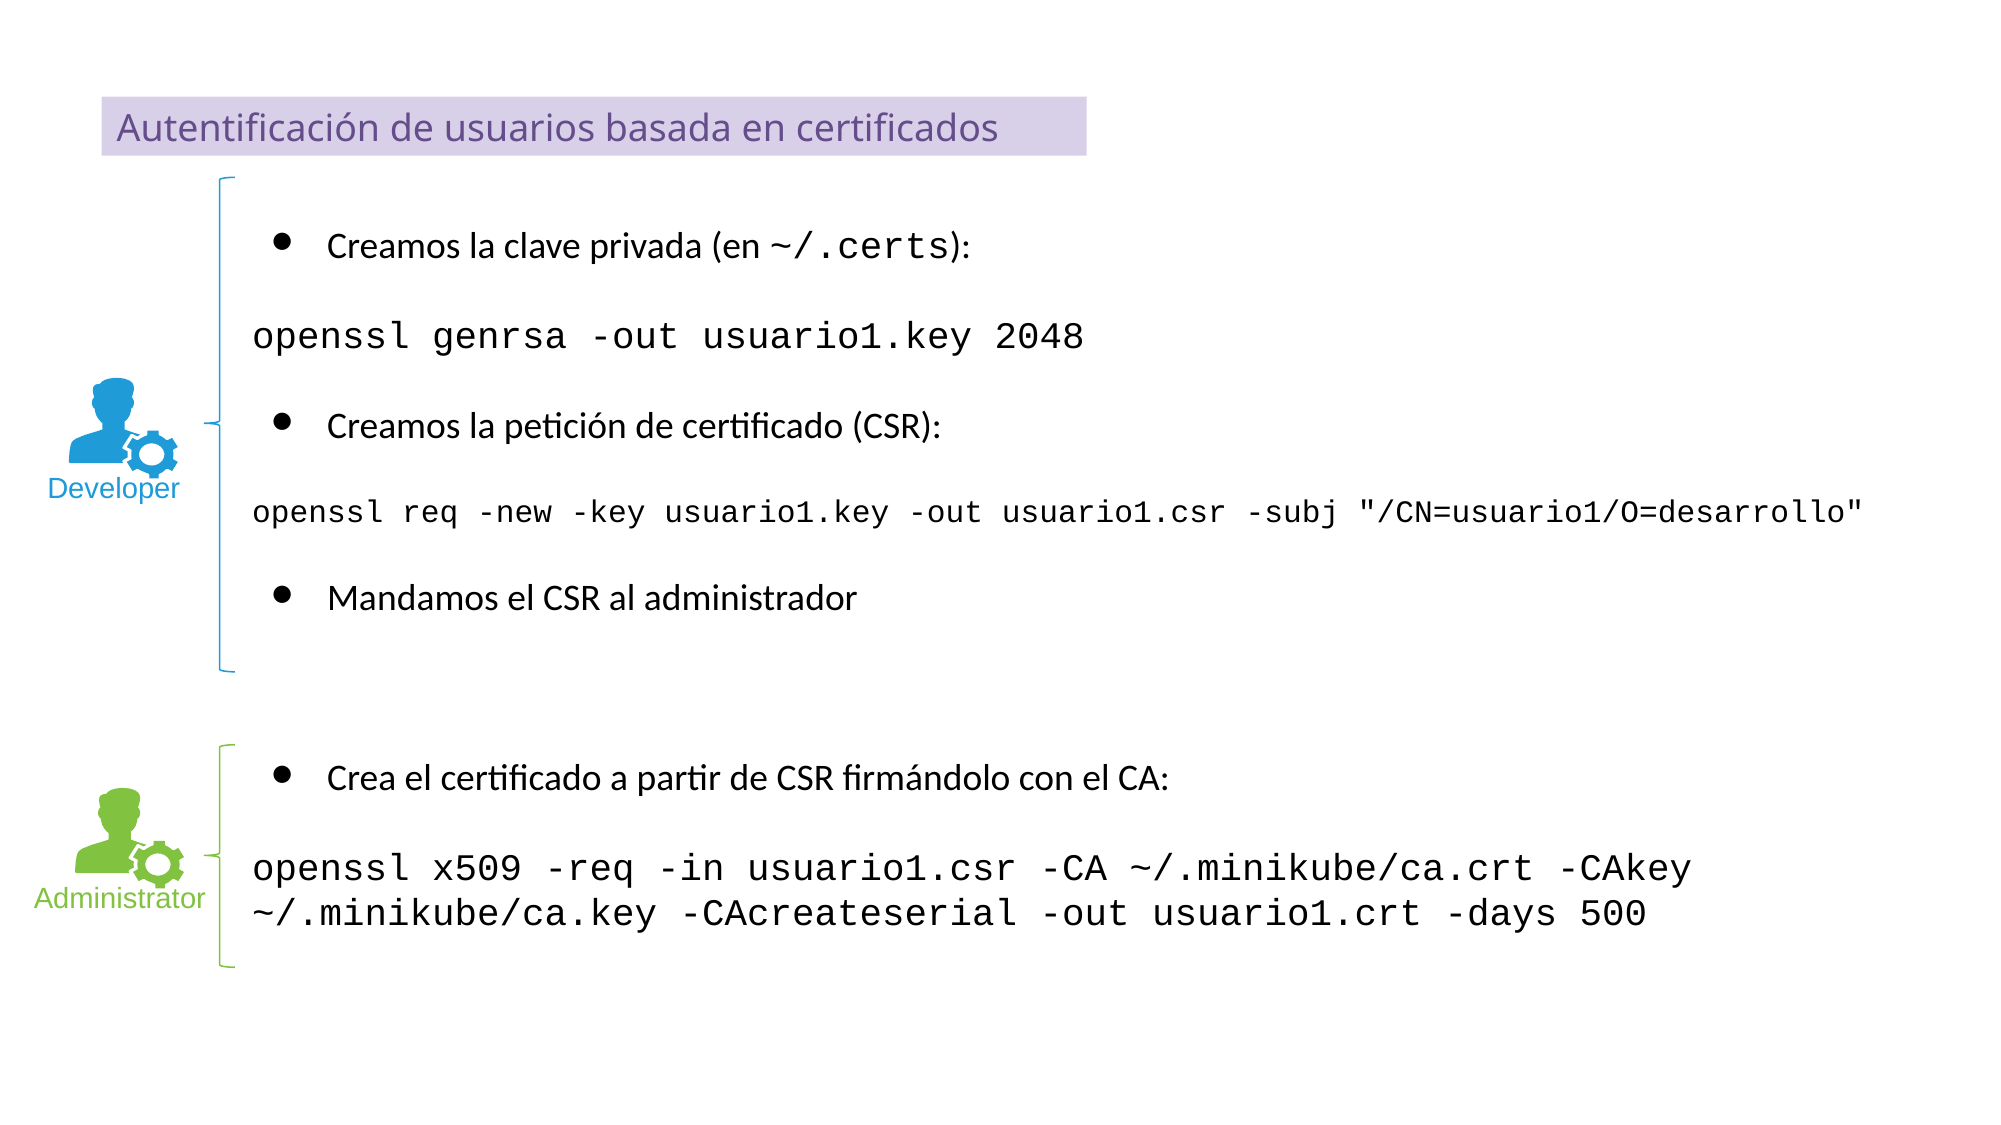

Autentificación de usuarios basada en certificados
Creamos la clave privada (en ~/.certs):
openssl genrsa -out usuario1.key 2048
Creamos la petición de certificado (CSR):
openssl req -new -key usuario1.key -out usuario1.csr -subj "/CN=usuario1/O=desarrollo"
Mandamos el CSR al administrador
Crea el certificado a partir de CSR firmándolo con el CA:
openssl x509 -req -in usuario1.csr -CA ~/.minikube/ca.crt -CAkey ~/.minikube/ca.key -CAcreateserial -out usuario1.crt -days 500
Developer
 Administrator